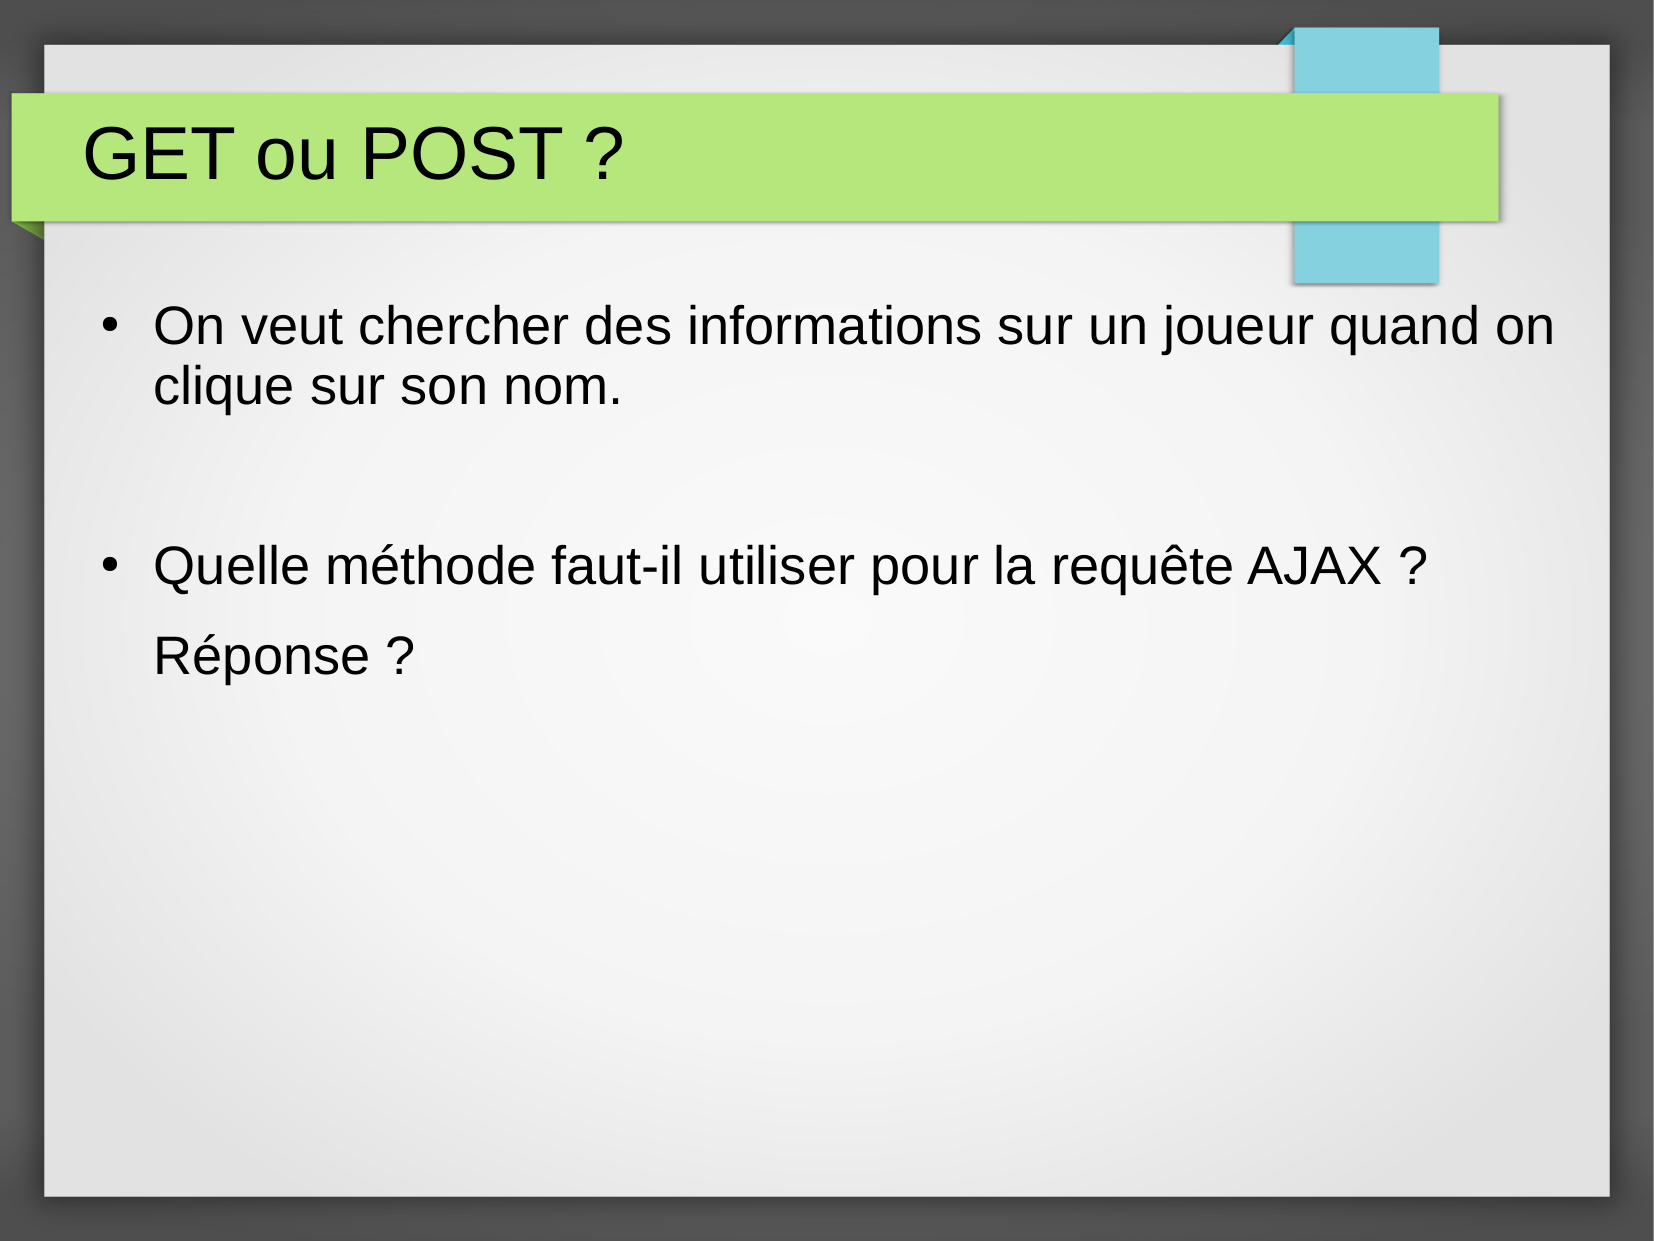

# GET ou POST ?
On veut chercher des informations sur un joueur quand on clique sur son nom.
Quelle méthode faut-il utiliser pour la requête AJAX ?
Réponse ?